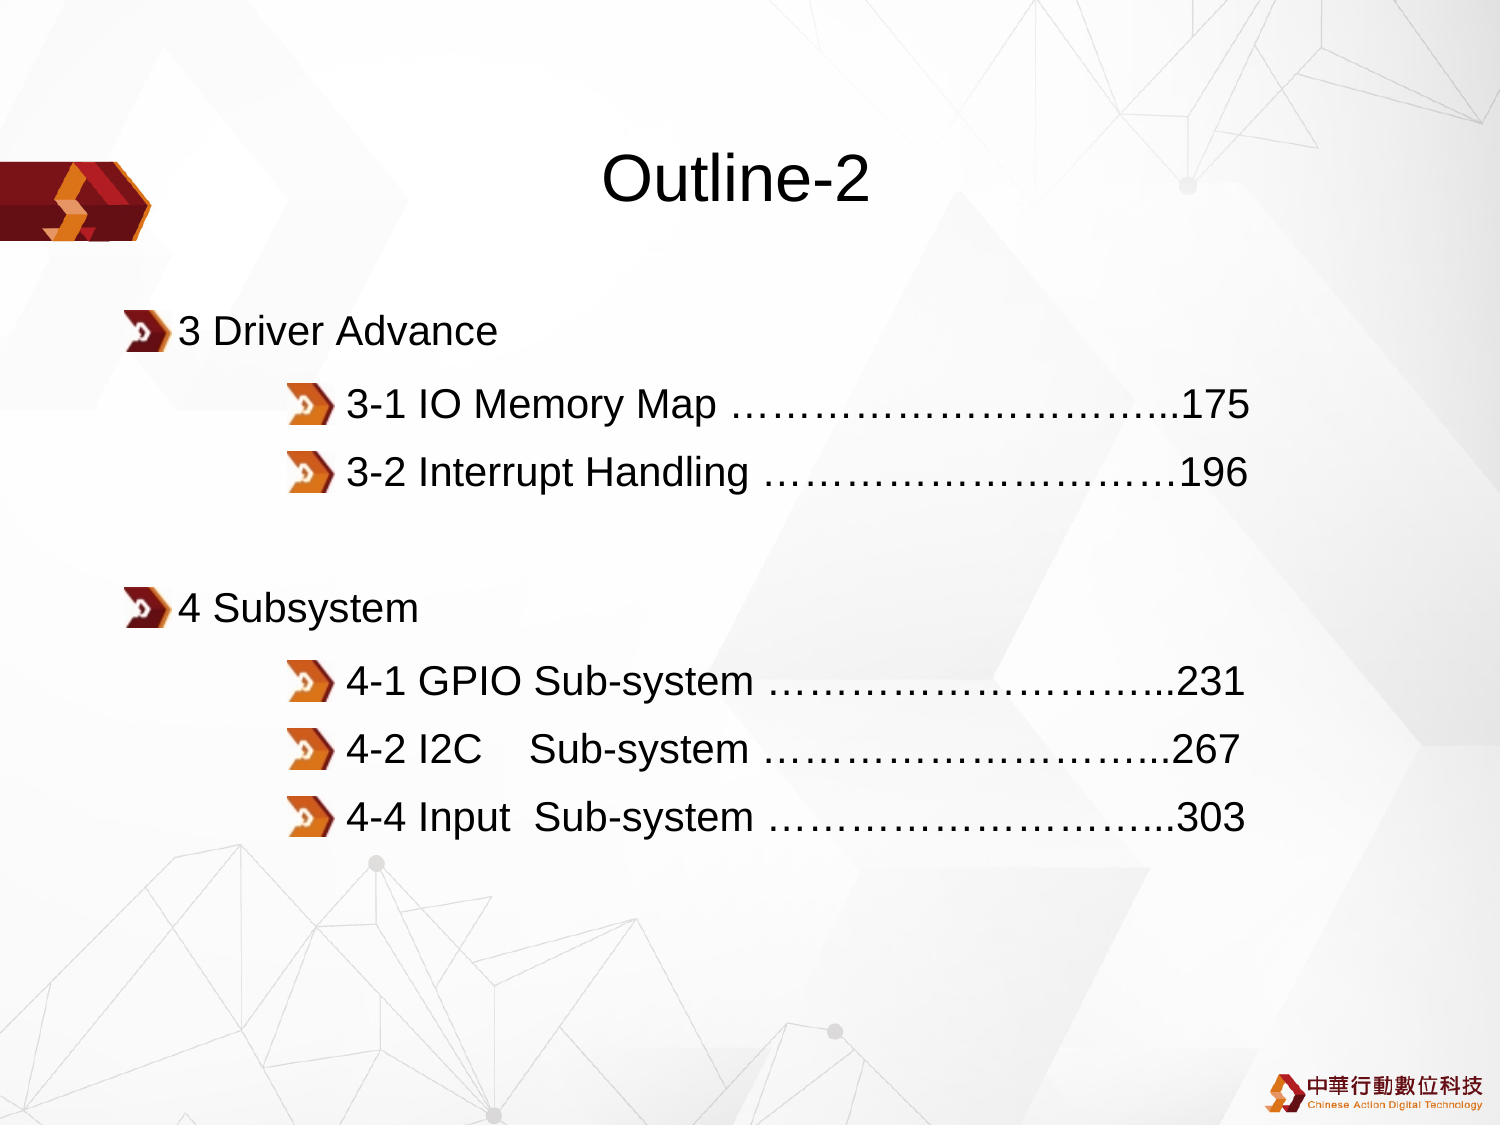

# Outline-2
3 Driver Advance
 3-1 IO Memory Map …………………………...175
 3-2 Interrupt Handling …………………………196
4 Subsystem
 4-1 GPIO Sub-system ………………………...231
 4-2 I2C Sub-system ………………………...267
 4-4 Input Sub-system ………………………...303